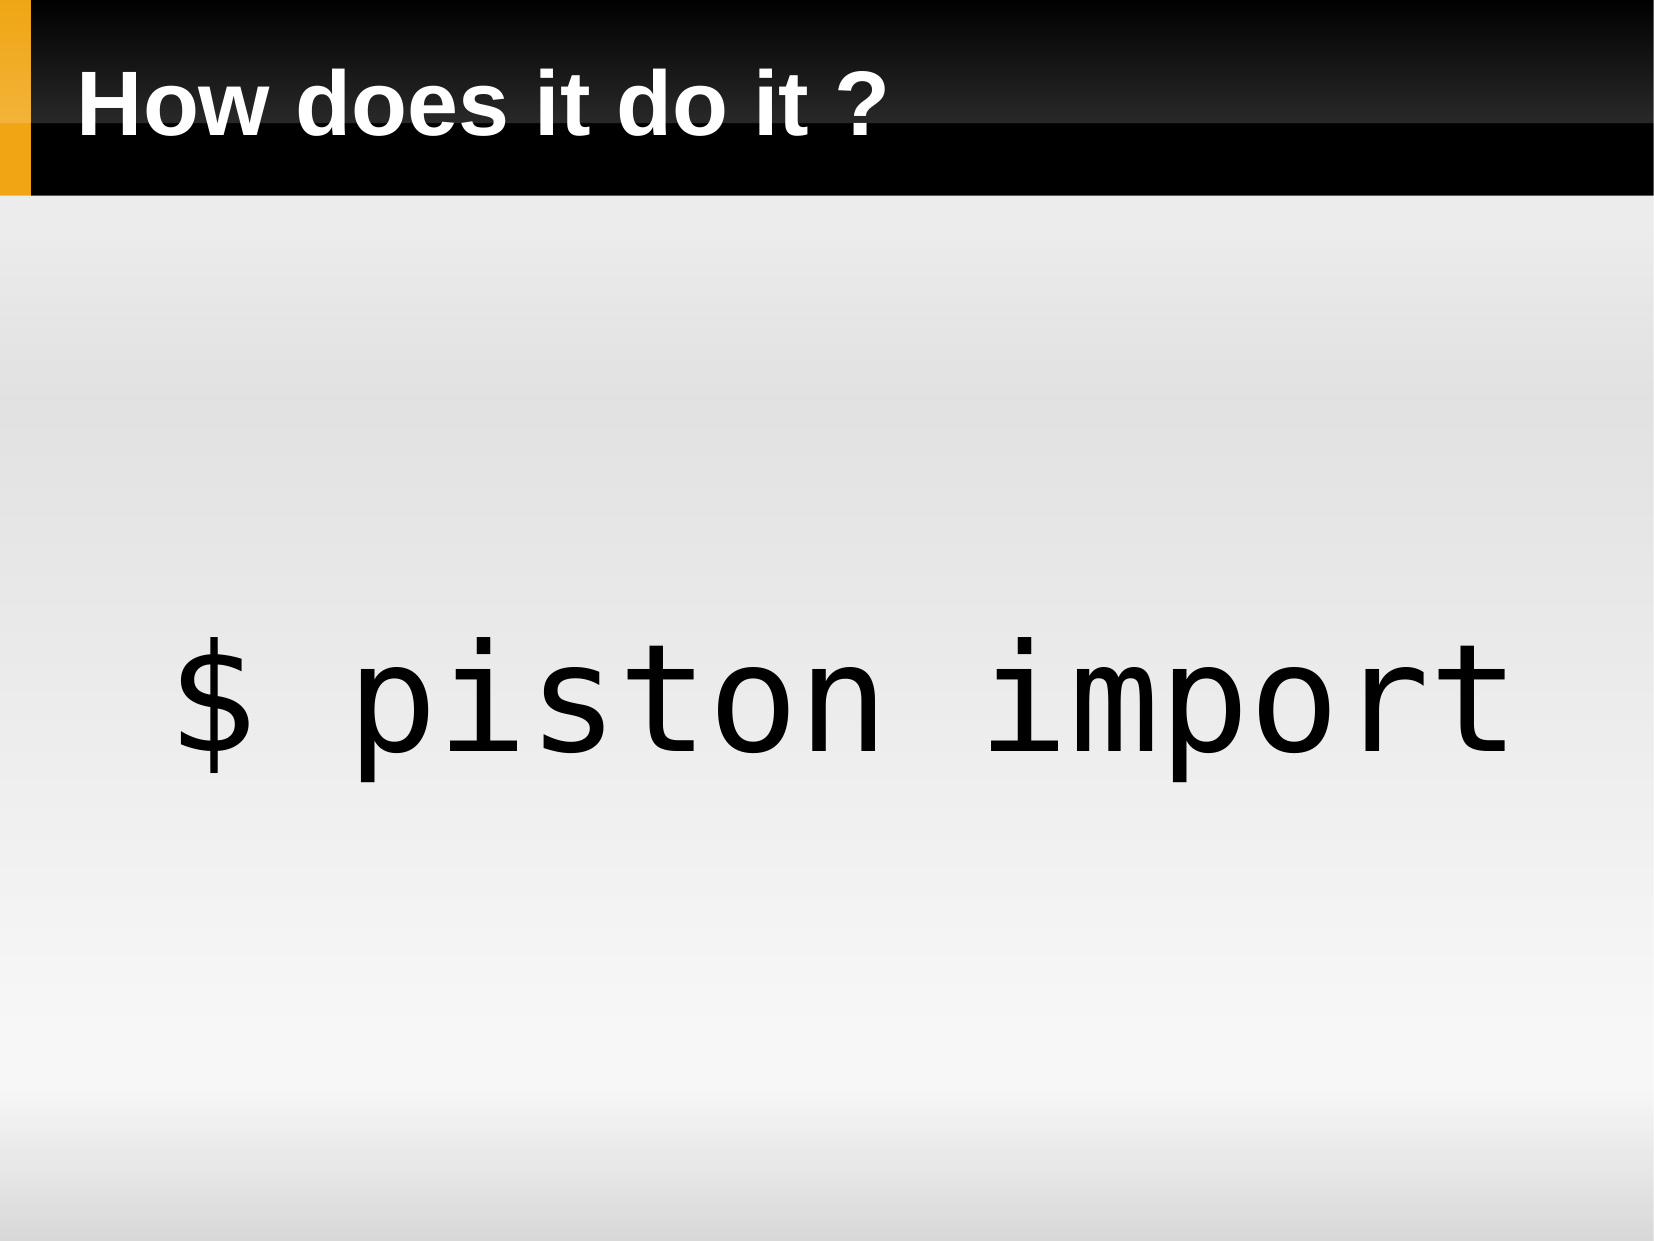

# How does it do it ?
$ piston import